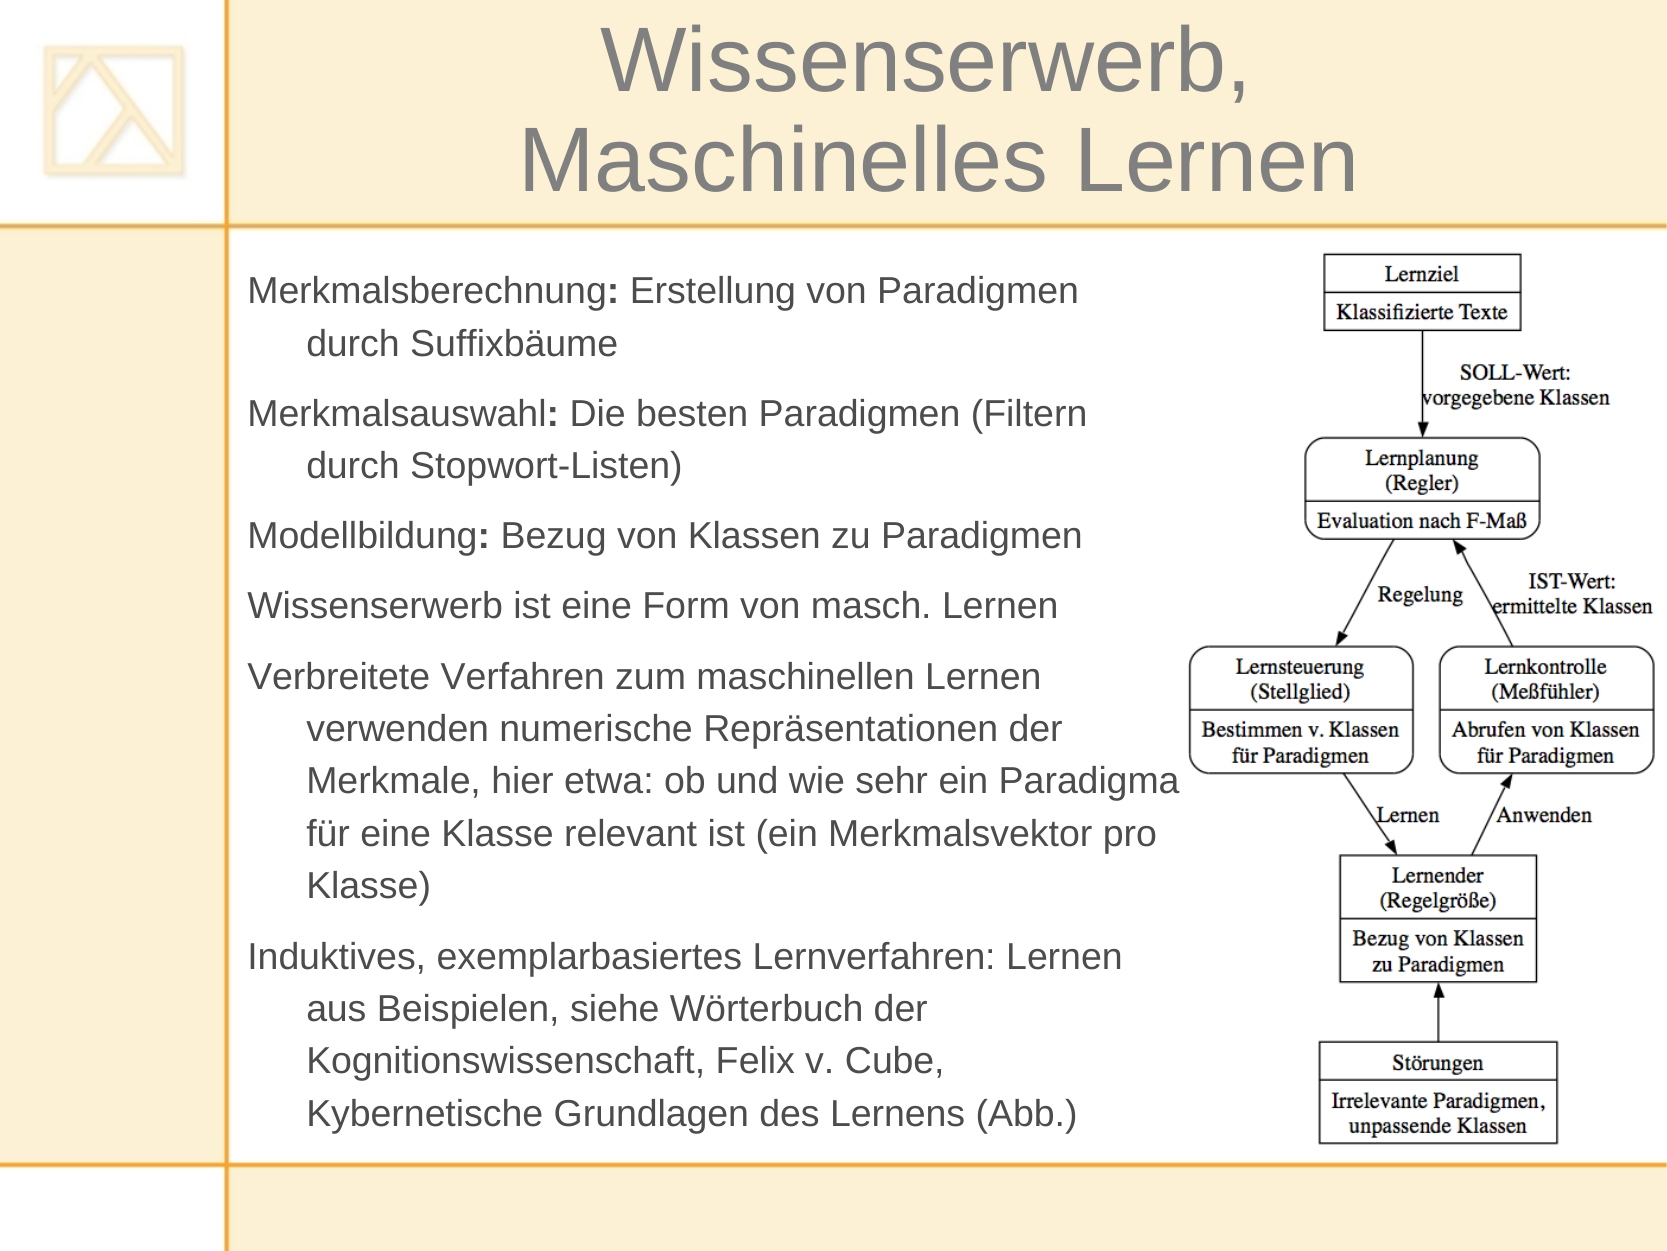

# Wissenserwerb, Maschinelles Lernen
Merkmalsberechnung: Erstellung von Paradigmen durch Suffixbäume
Merkmalsauswahl: Die besten Paradigmen (Filtern durch Stopwort-Listen)
Modellbildung: Bezug von Klassen zu Paradigmen
Wissenserwerb ist eine Form von masch. Lernen
Verbreitete Verfahren zum maschinellen Lernen verwenden numerische Repräsentationen der Merkmale, hier etwa: ob und wie sehr ein Paradigma für eine Klasse relevant ist (ein Merkmalsvektor pro Klasse)
Induktives, exemplarbasiertes Lernverfahren: Lernen aus Beispielen, siehe Wörterbuch der Kognitionswissenschaft, Felix v. Cube, Kybernetische Grundlagen des Lernens (Abb.)